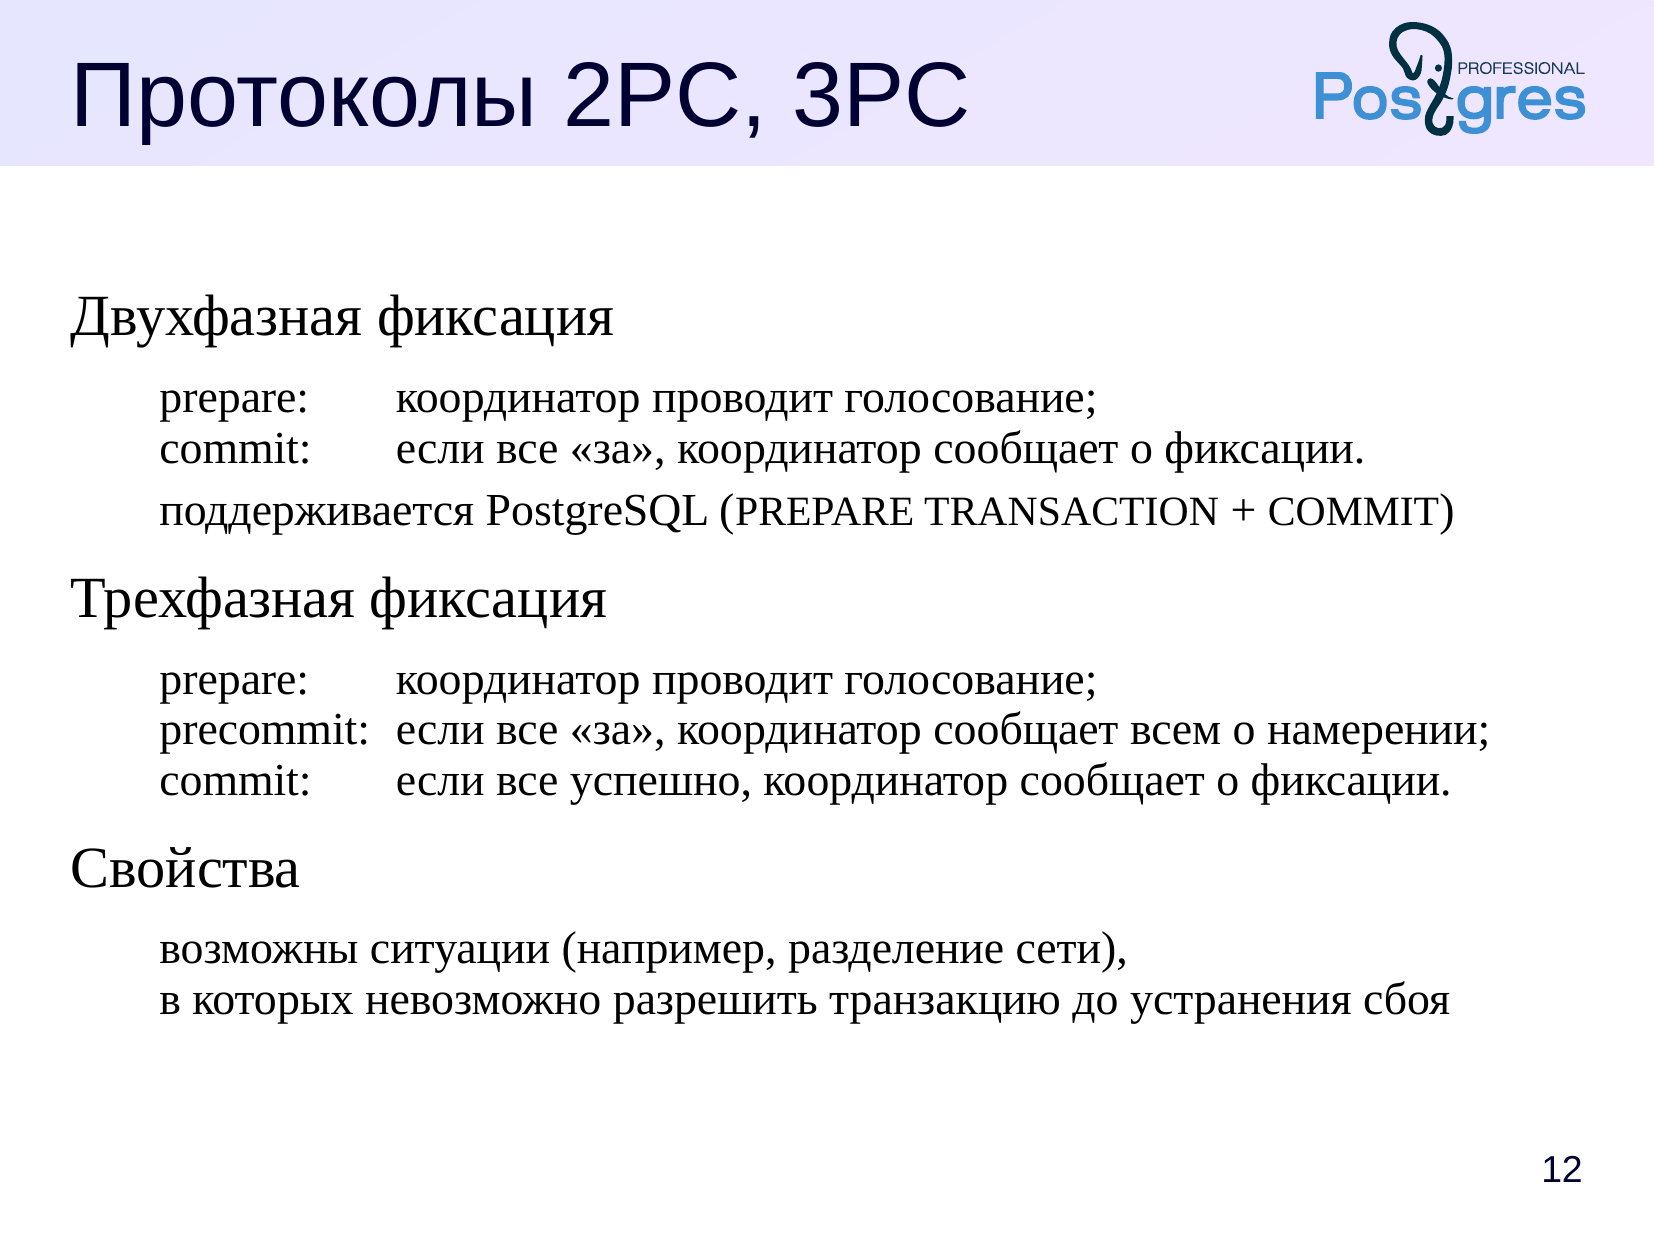

# Протоколы 2PC, 3PC
Двухфазная фиксация
prepare:	координатор проводит голосование;
commit:	если все «за», координатор сообщает о фиксации.
поддерживается PostgreSQL (PREPARE TRANSACTION + COMMIT)
Трехфазная фиксация
prepare:	координатор проводит голосование;
precommit:	если все «за», координатор сообщает всем о намерении;
commit:	если все успешно, координатор сообщает о фиксации.
Свойства
возможны ситуации (например, разделение сети),
в которых невозможно разрешить транзакцию до устранения сбоя